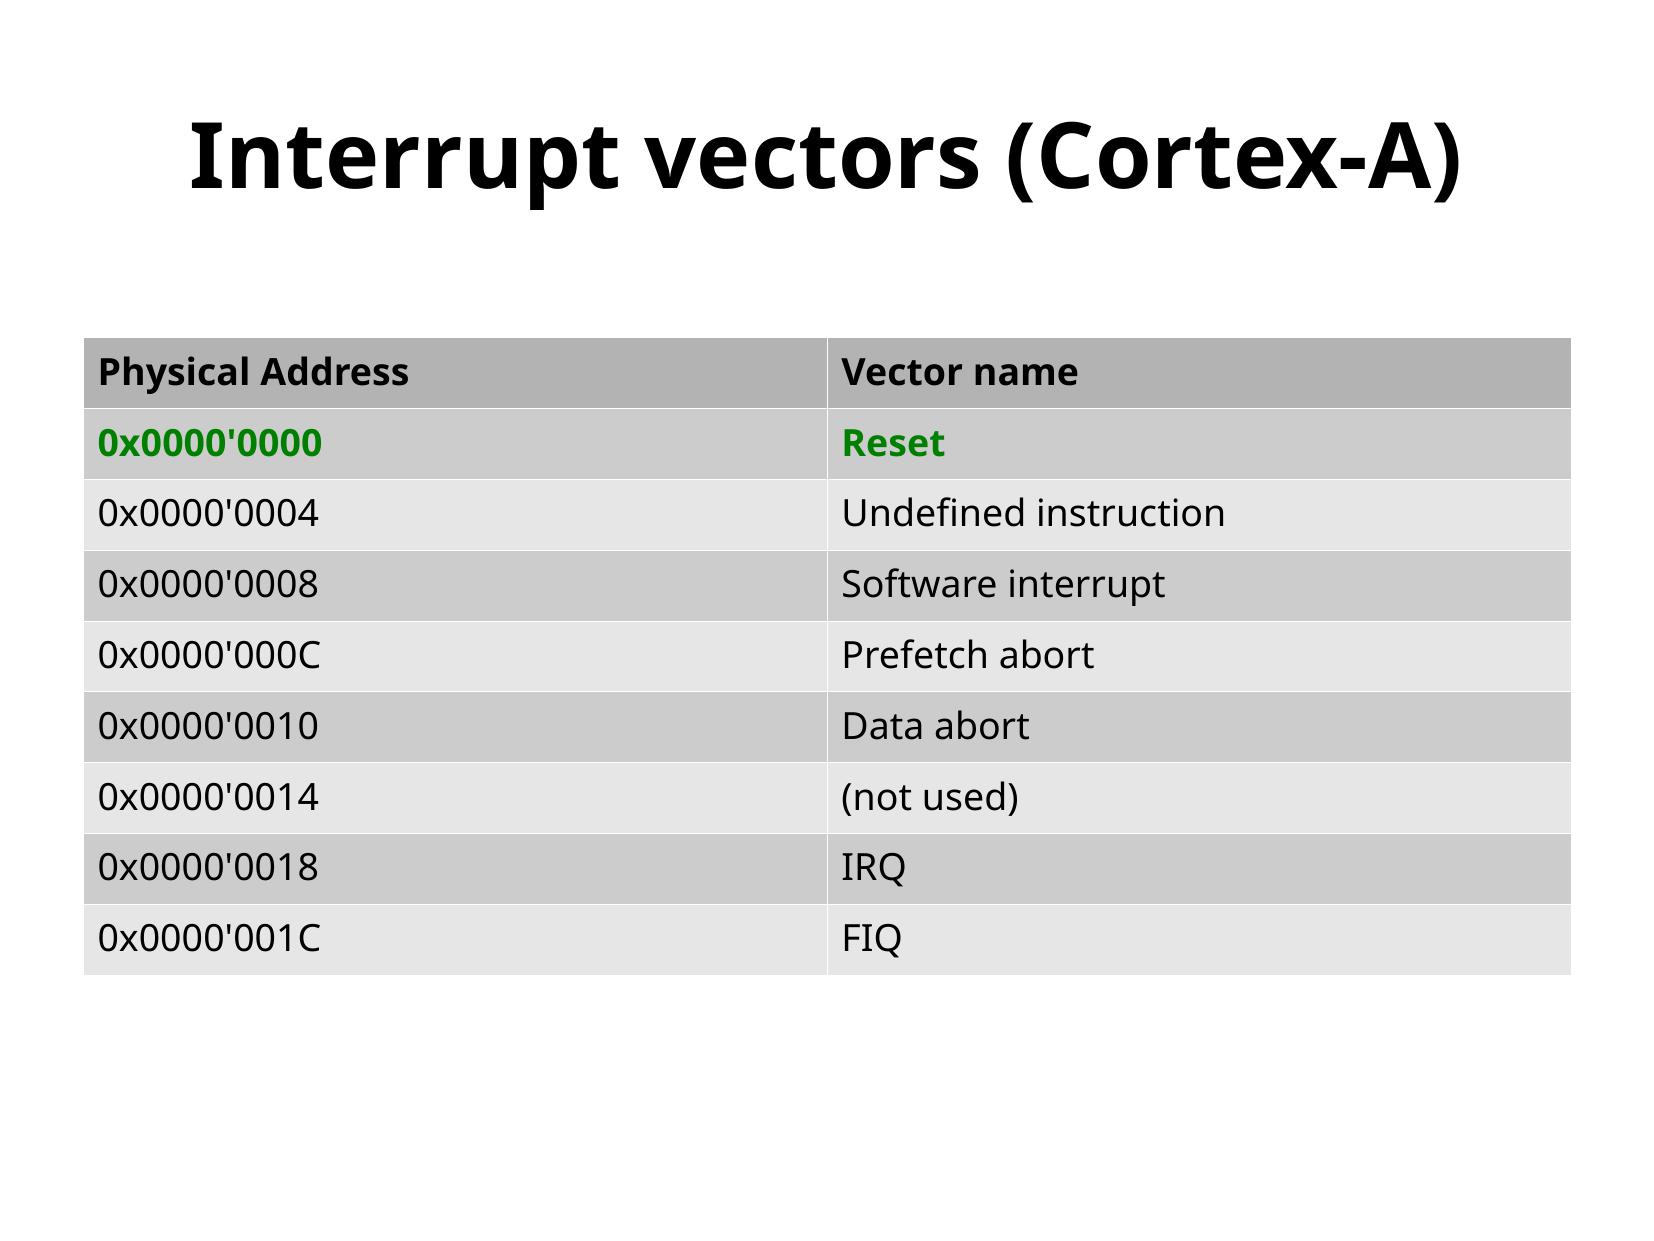

# Interrupt vectors (Cortex-A)
| Physical Address | Vector name |
| --- | --- |
| 0x0000'0000 | Reset |
| 0x0000'0004 | Undefined instruction |
| 0x0000'0008 | Software interrupt |
| 0x0000'000C | Prefetch abort |
| 0x0000'0010 | Data abort |
| 0x0000'0014 | (not used) |
| 0x0000'0018 | IRQ |
| 0x0000'001C | FIQ |